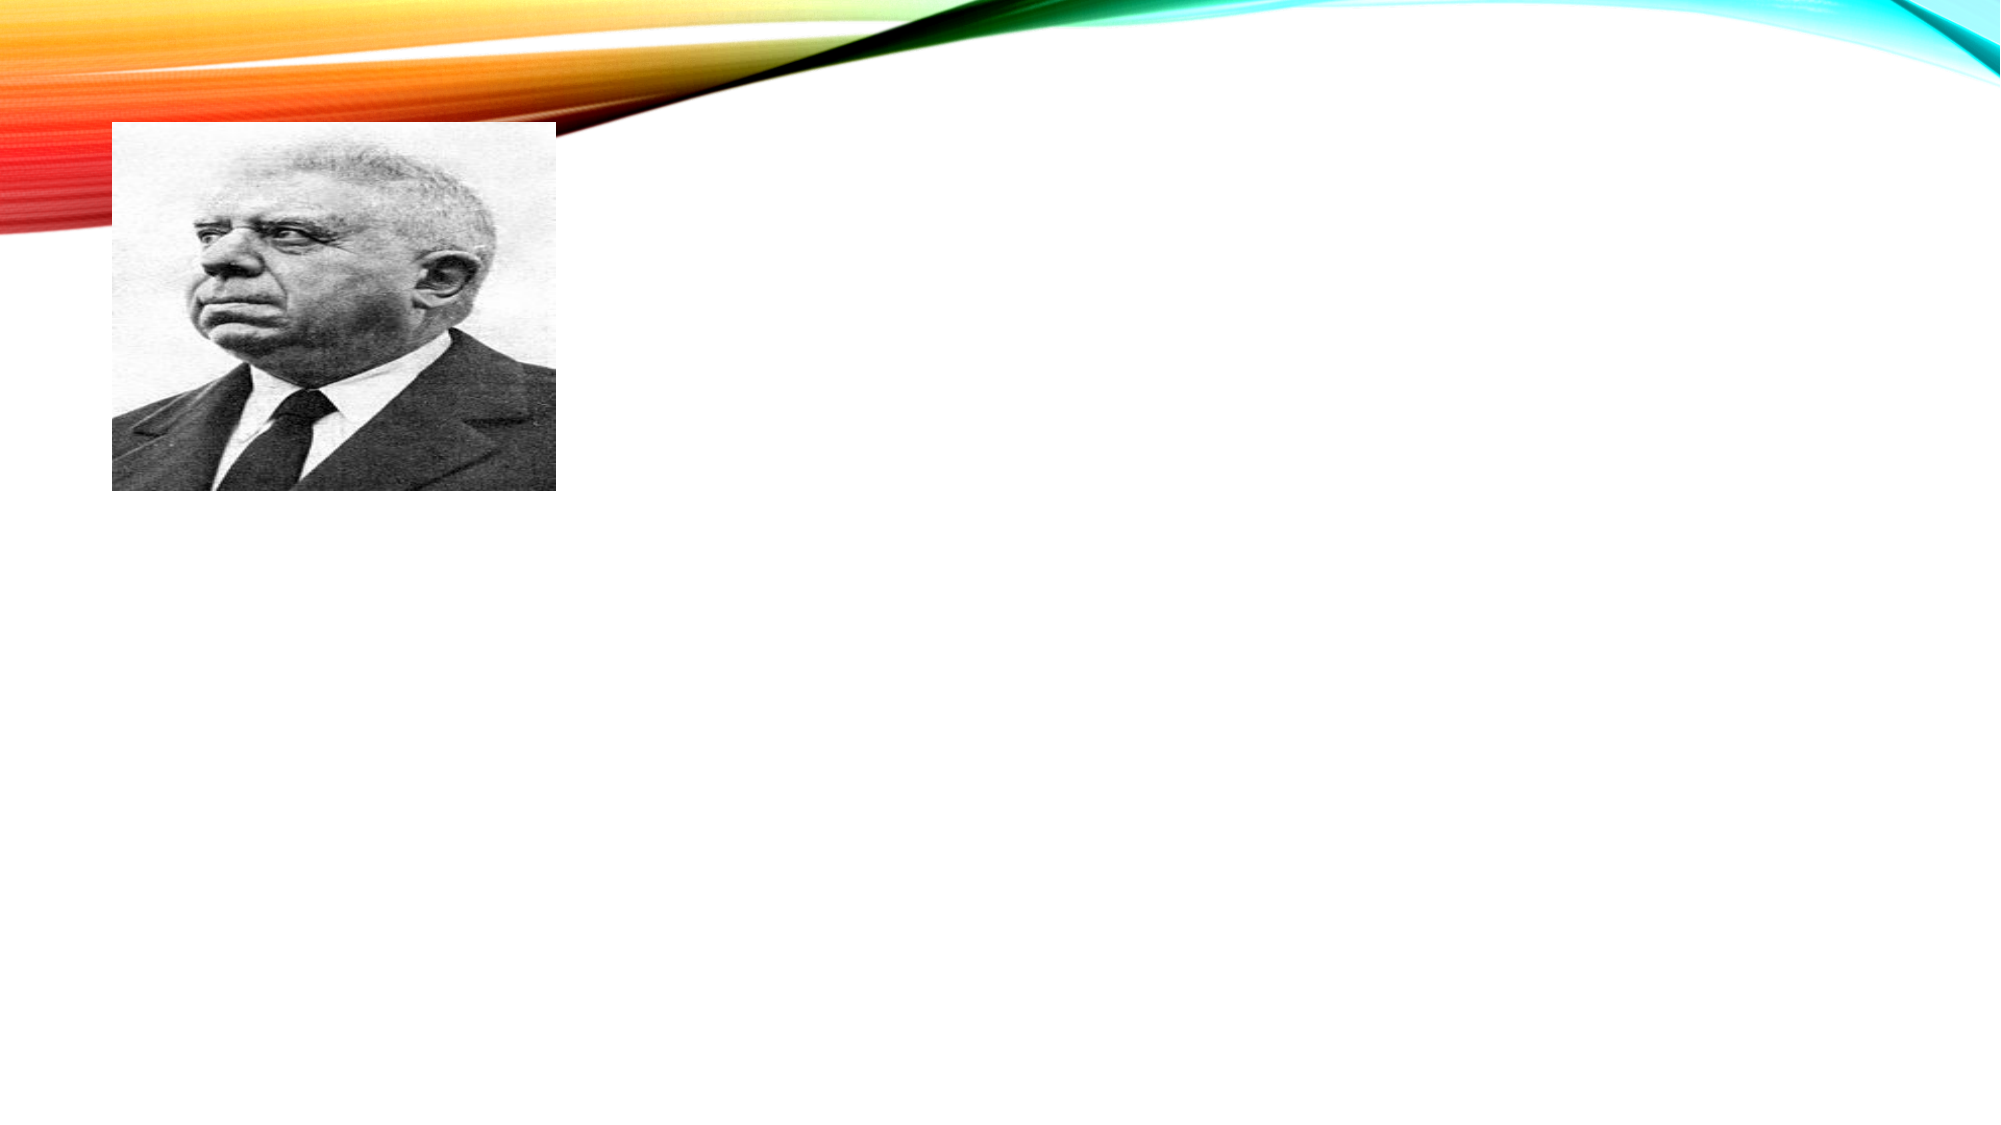

# Poesie:
-Meriggiare Pallido e Assorto
-i limoni
-Spesso il male di vivere ho incontrato
EUGENIO MONTALE
Nasce nel 1896 a GENOVA e studiada autodidatta
1925 Firma il manifesto degli intellettuali antifascisti
1939 si lega con una ragazza ebrea che avrà a che fare con le leggi razziali
1967 viene eletto senatore a vita
1975 premio NOBEL
Muore nel 1981